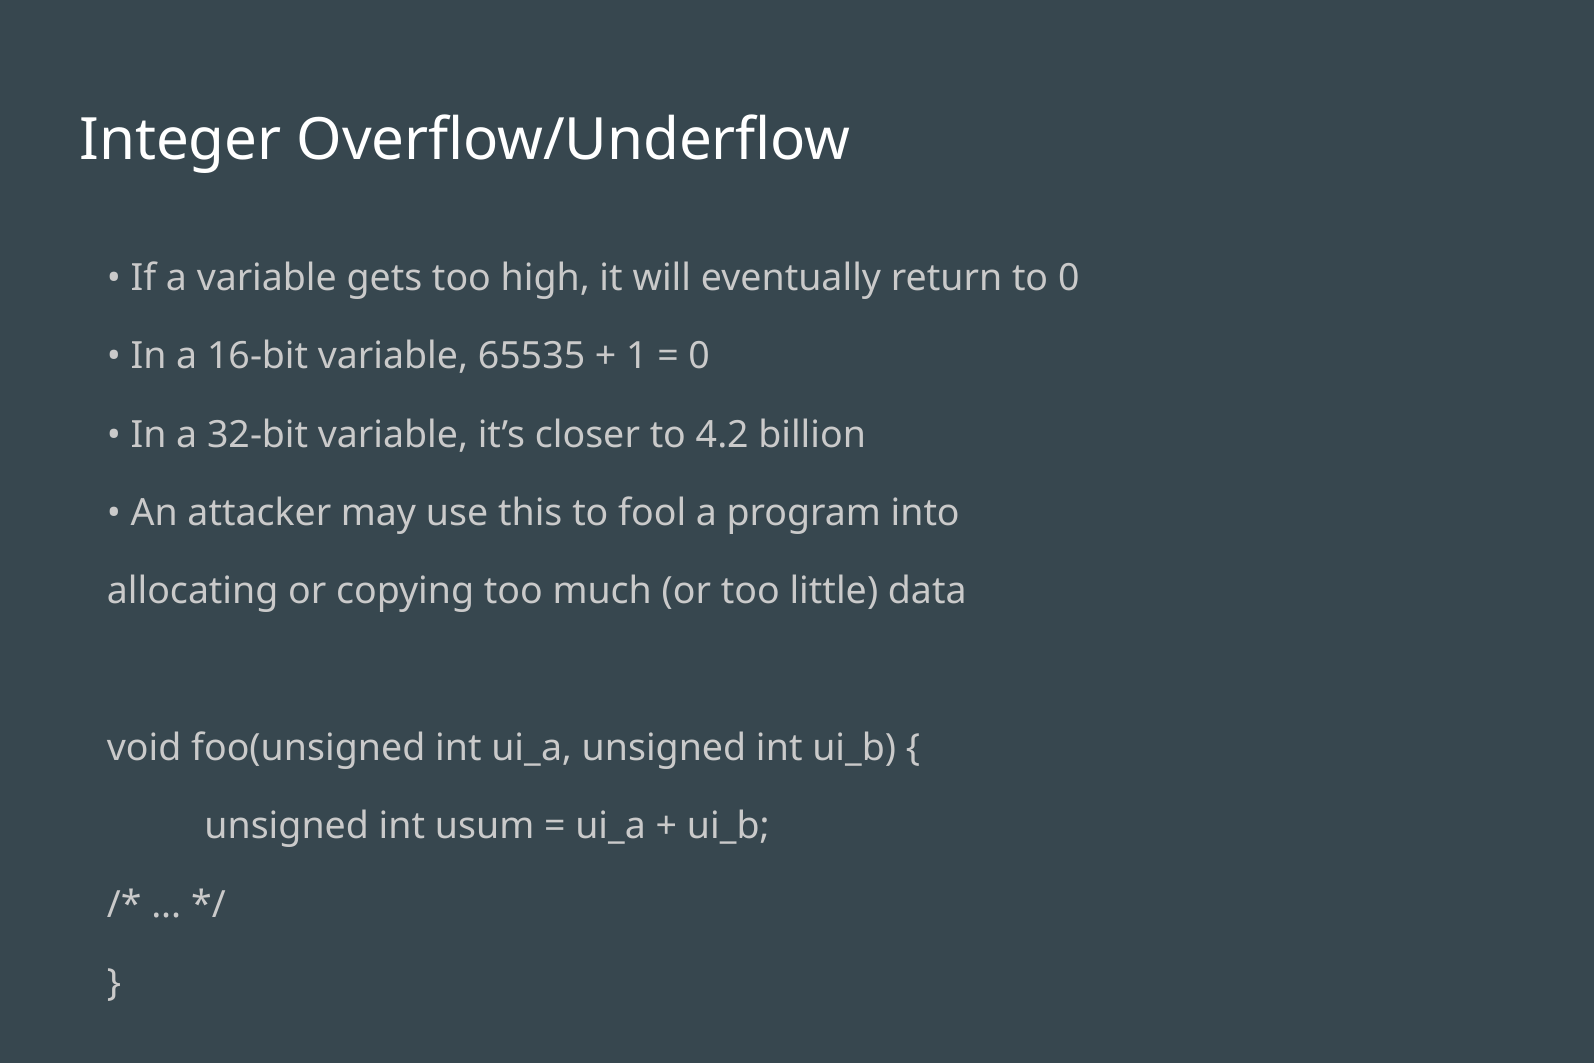

# Integer Overflow/Underflow
• If a variable gets too high, it will eventually return to 0
• In a 16-bit variable, 65535 + 1 = 0
• In a 32-bit variable, it’s closer to 4.2 billion
• An attacker may use this to fool a program into
allocating or copying too much (or too little) data
void foo(unsigned int ui_a, unsigned int ui_b) {
 unsigned int usum = ui_a + ui_b;
/* ... */
}